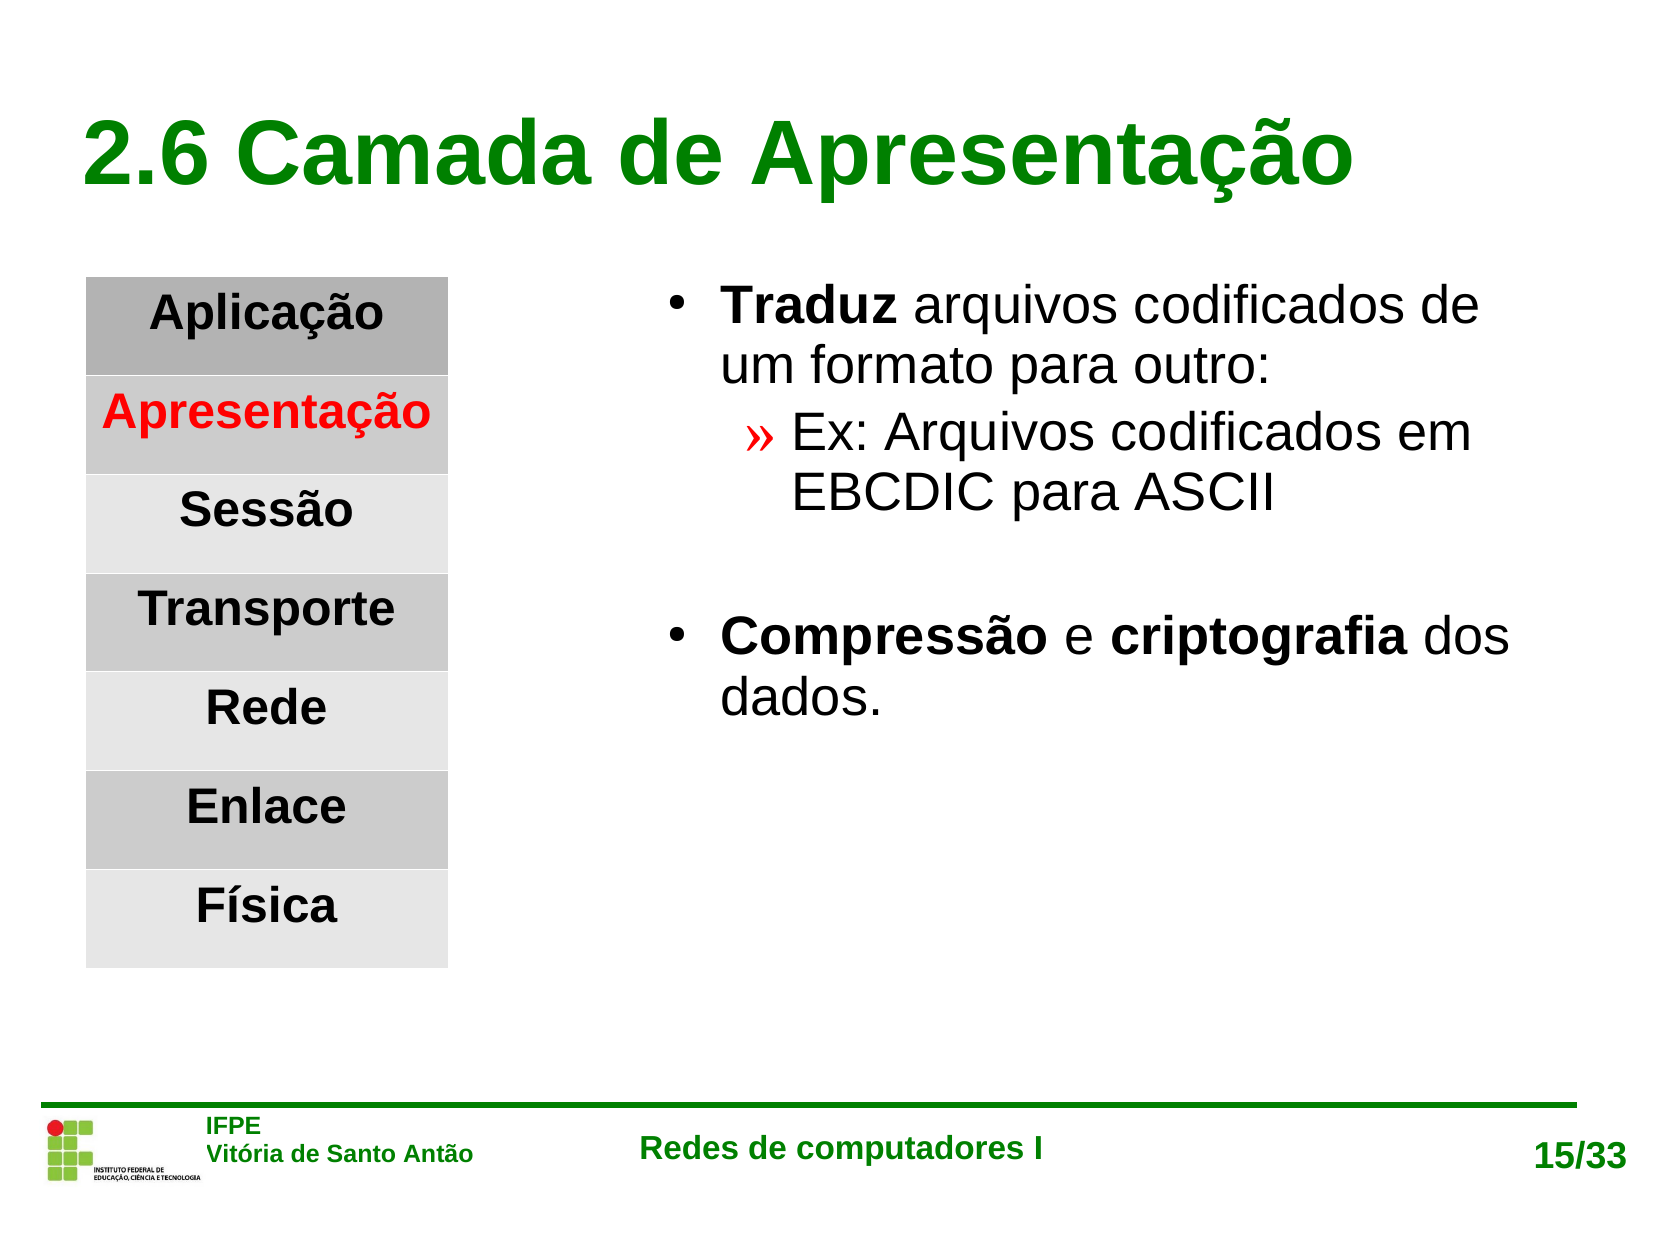

# 2.6 Camada de Apresentação
Traduz arquivos codificados de um formato para outro:
Ex: Arquivos codificados em EBCDIC para ASCII
Compressão e criptografia dos dados.
| Aplicação |
| --- |
| Apresentação |
| Sessão |
| Transporte |
| Rede |
| Enlace |
| Física |